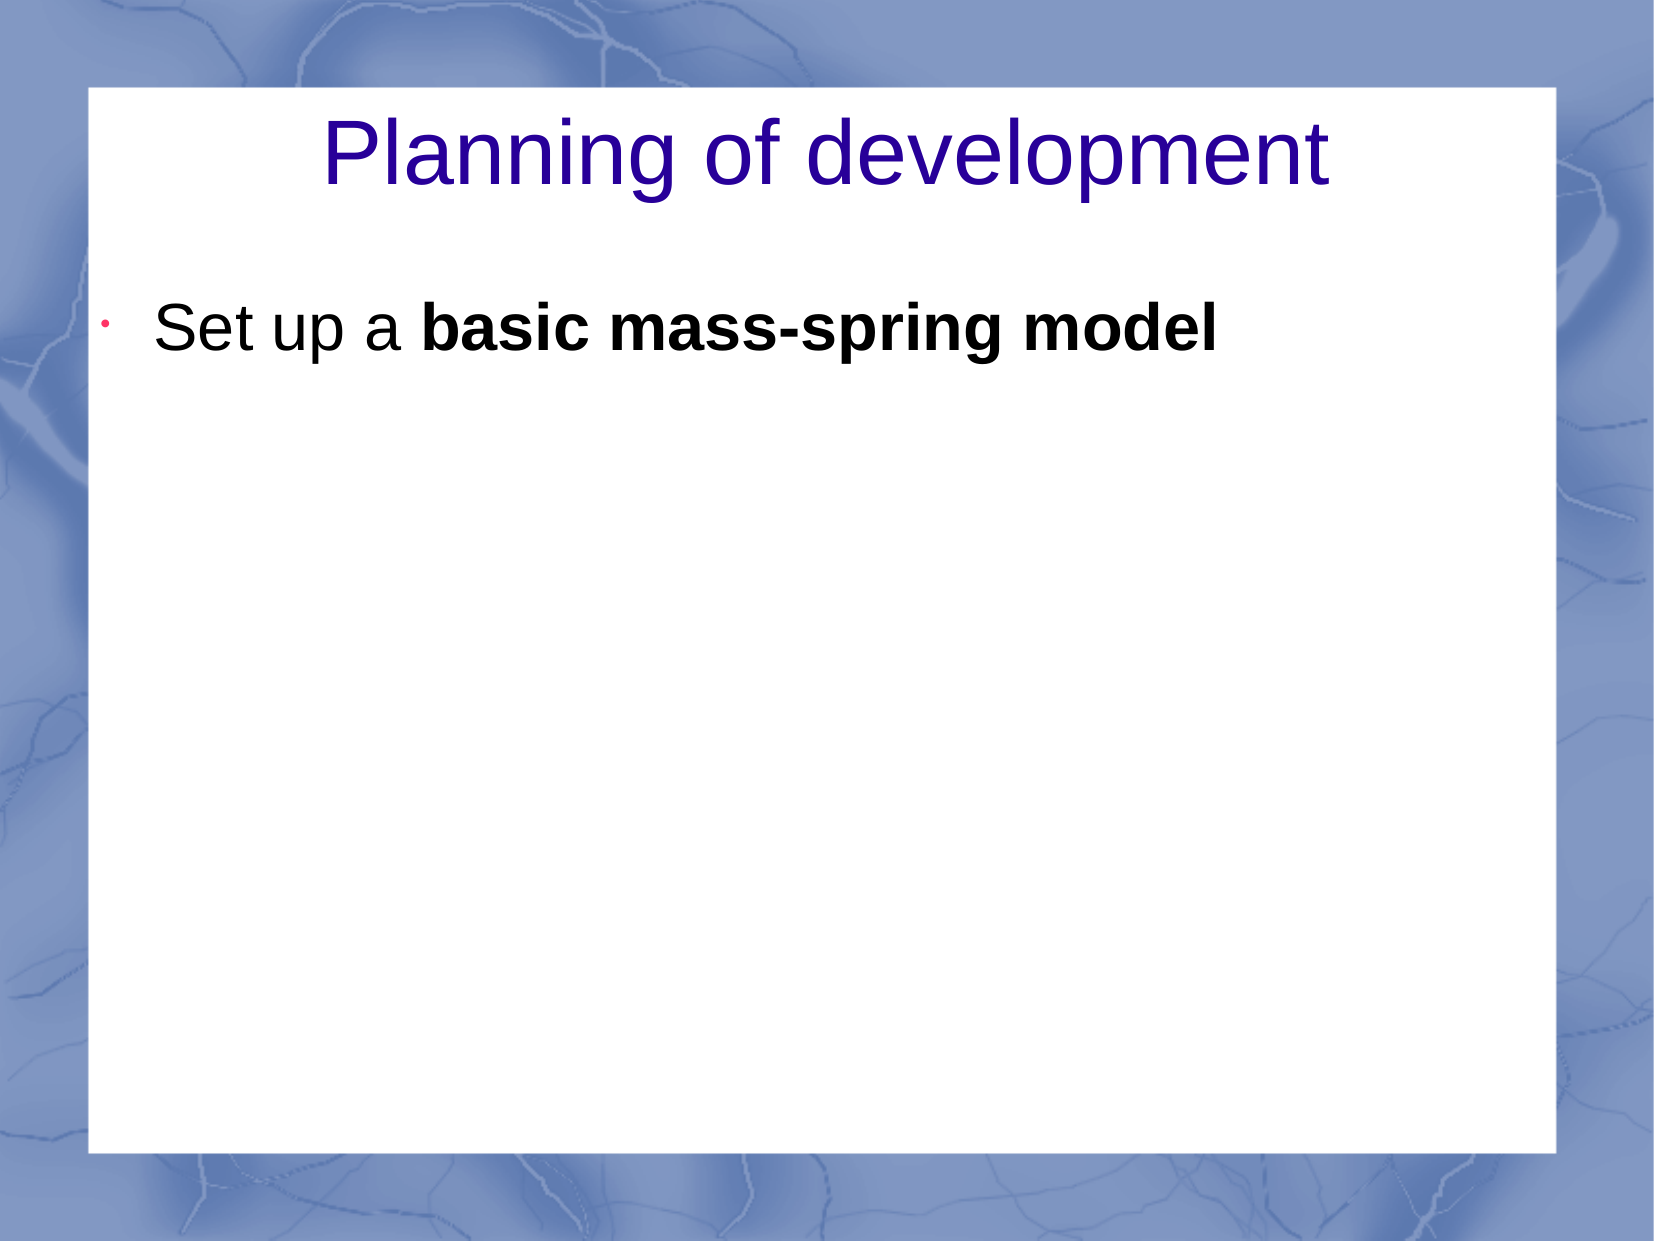

# Planning of development
Set up a basic mass-spring model